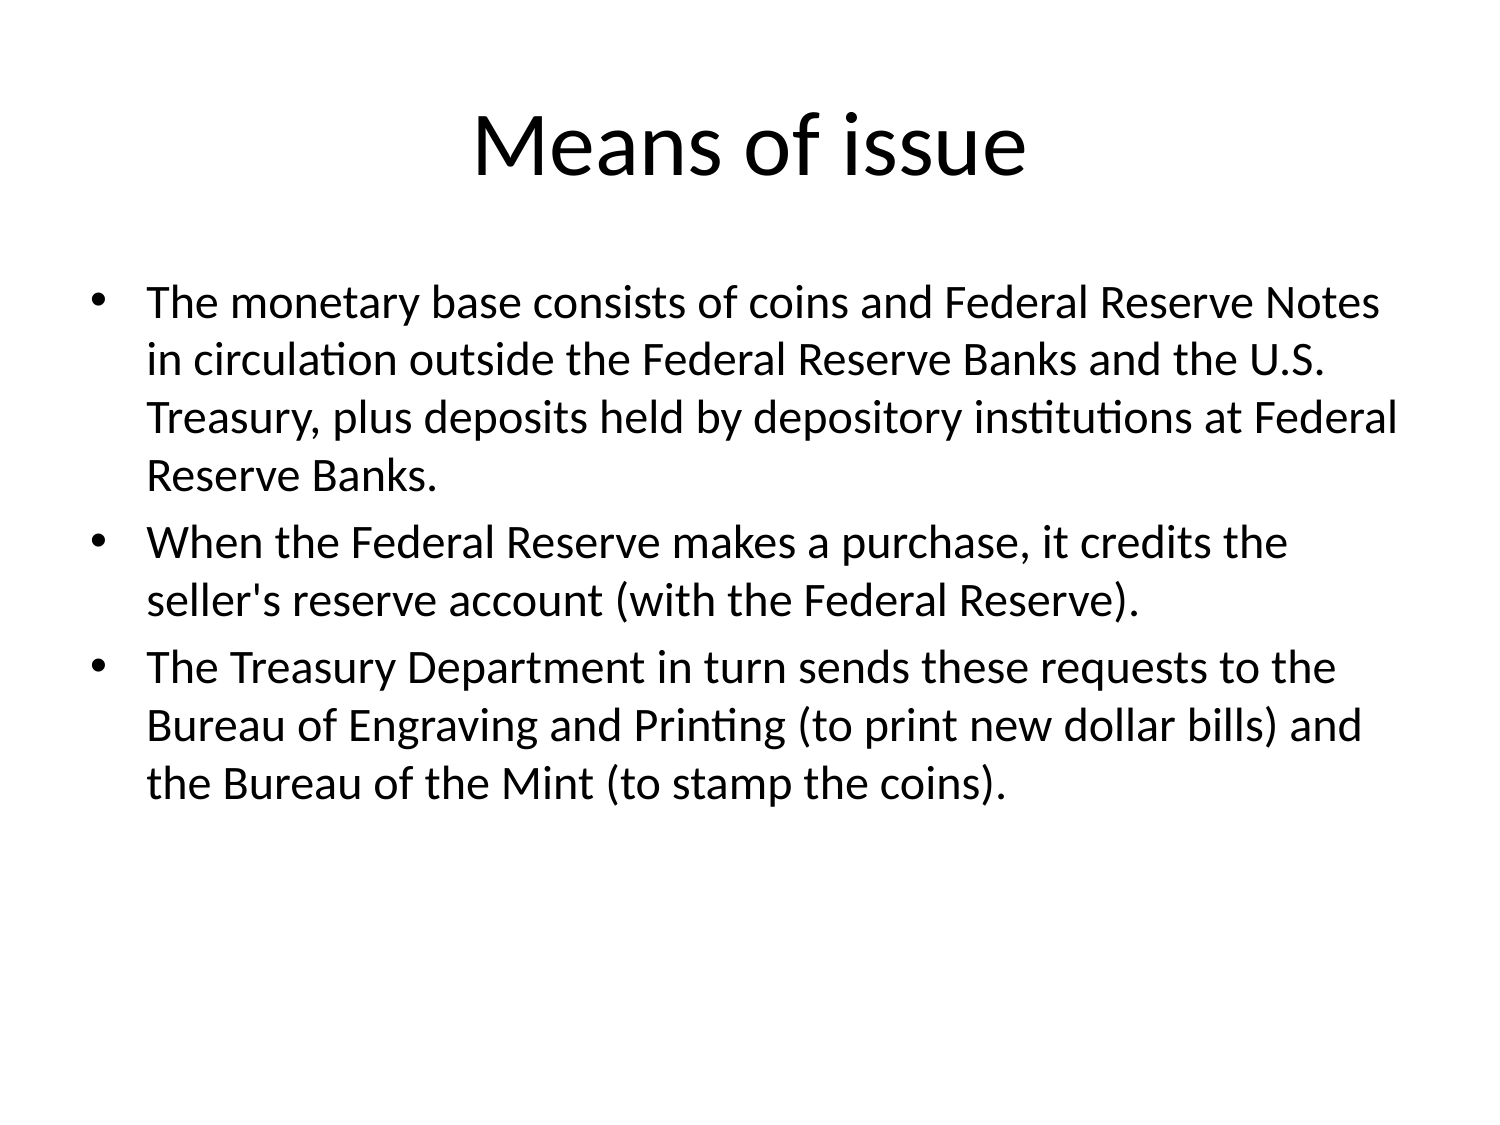

# Means of issue
The monetary base consists of coins and Federal Reserve Notes in circulation outside the Federal Reserve Banks and the U.S. Treasury, plus deposits held by depository institutions at Federal Reserve Banks.
When the Federal Reserve makes a purchase, it credits the seller's reserve account (with the Federal Reserve).
The Treasury Department in turn sends these requests to the Bureau of Engraving and Printing (to print new dollar bills) and the Bureau of the Mint (to stamp the coins).